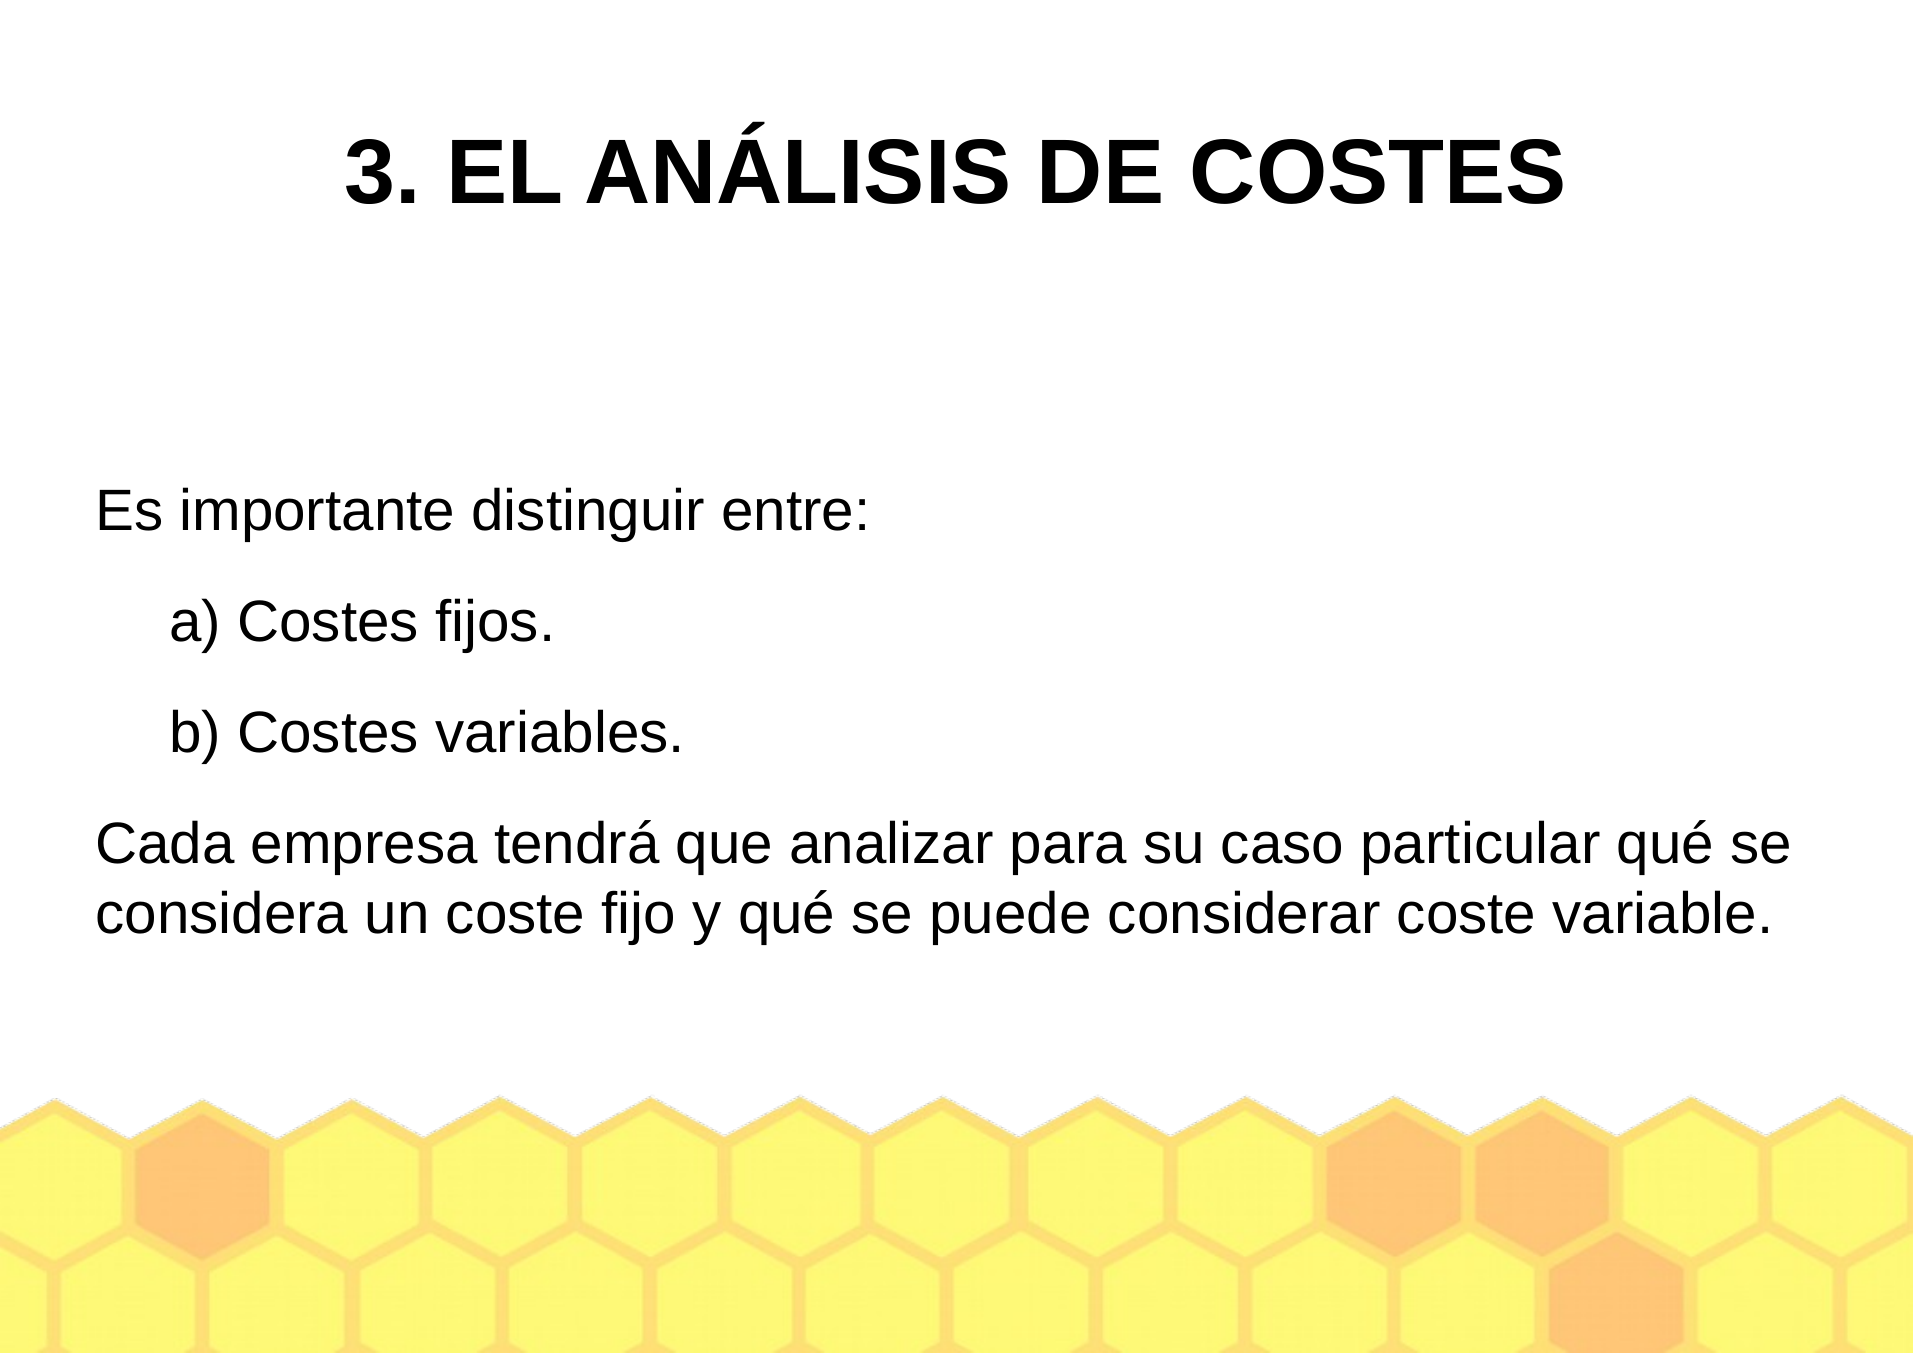

# 3. EL ANÁLISIS DE COSTES
Es importante distinguir entre:
	a) Costes fijos.
	b) Costes variables.
Cada empresa tendrá que analizar para su caso particular qué se considera un coste fijo y qué se puede considerar coste variable.